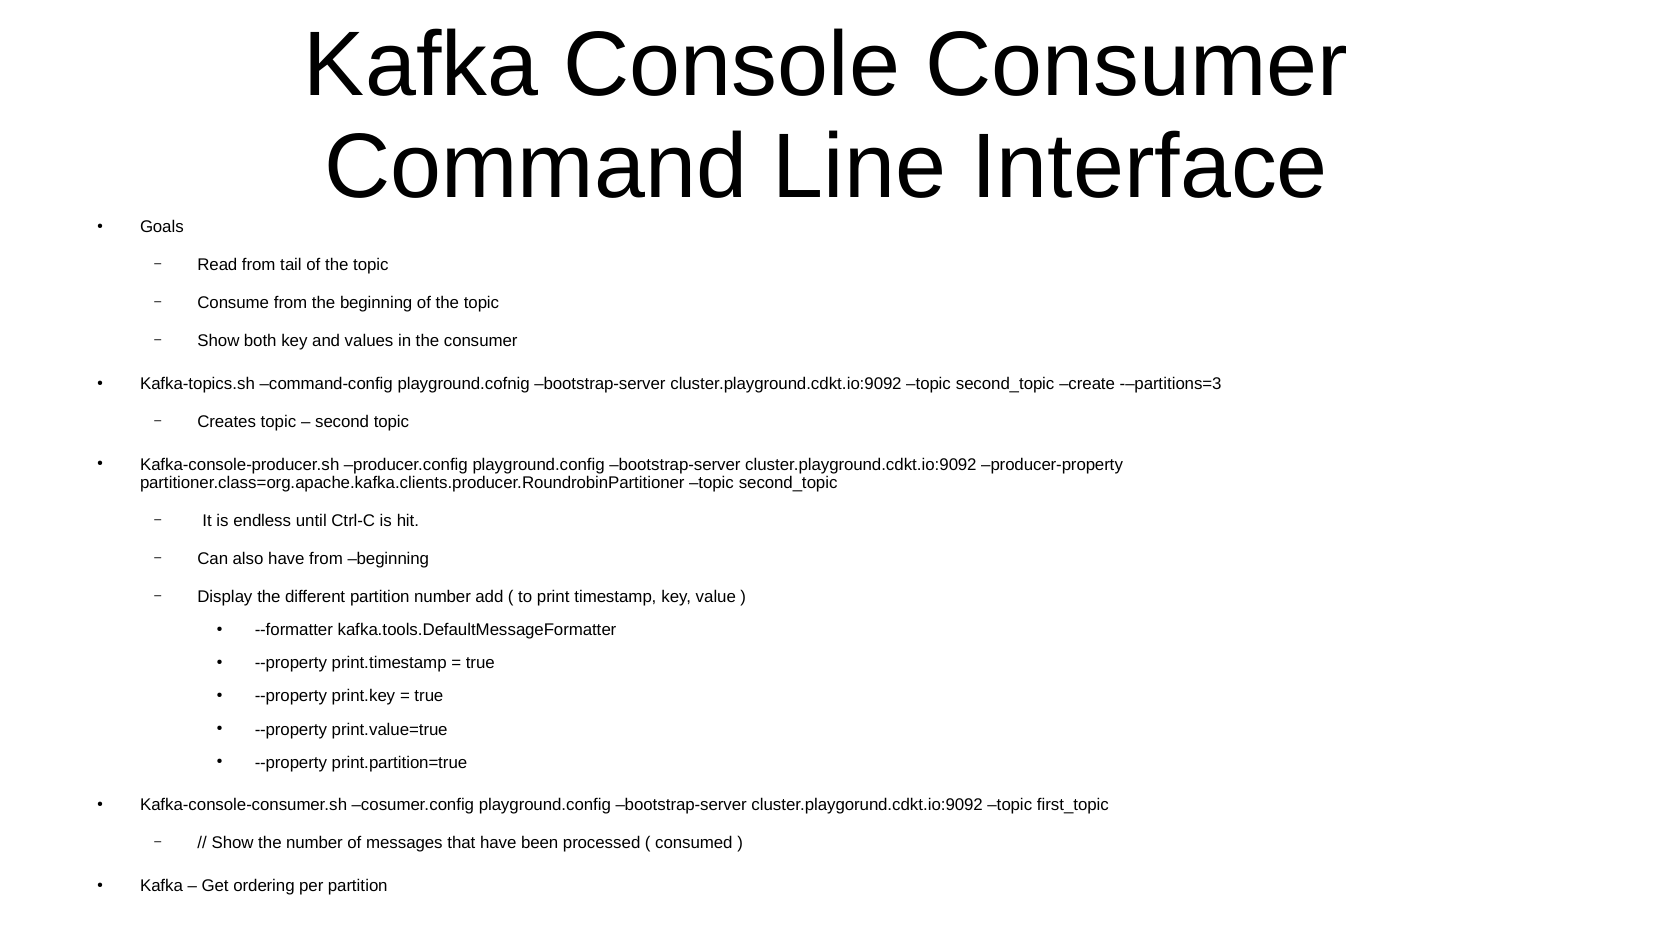

# Kafka Console Consumer Command Line Interface
Goals
Read from tail of the topic
Consume from the beginning of the topic
Show both key and values in the consumer
Kafka-topics.sh –command-config playground.cofnig –bootstrap-server cluster.playground.cdkt.io:9092 –topic second_topic –create -–partitions=3
Creates topic – second topic
Kafka-console-producer.sh –producer.config playground.config –bootstrap-server cluster.playground.cdkt.io:9092 –producer-property partitioner.class=org.apache.kafka.clients.producer.RoundrobinPartitioner –topic second_topic
 It is endless until Ctrl-C is hit.
Can also have from –beginning
Display the different partition number add ( to print timestamp, key, value )
--formatter kafka.tools.DefaultMessageFormatter
--property print.timestamp = true
--property print.key = true
--property print.value=true
--property print.partition=true
Kafka-console-consumer.sh –cosumer.config playground.config –bootstrap-server cluster.playgorund.cdkt.io:9092 –topic first_topic
// Show the number of messages that have been processed ( consumed )
Kafka – Get ordering per partition